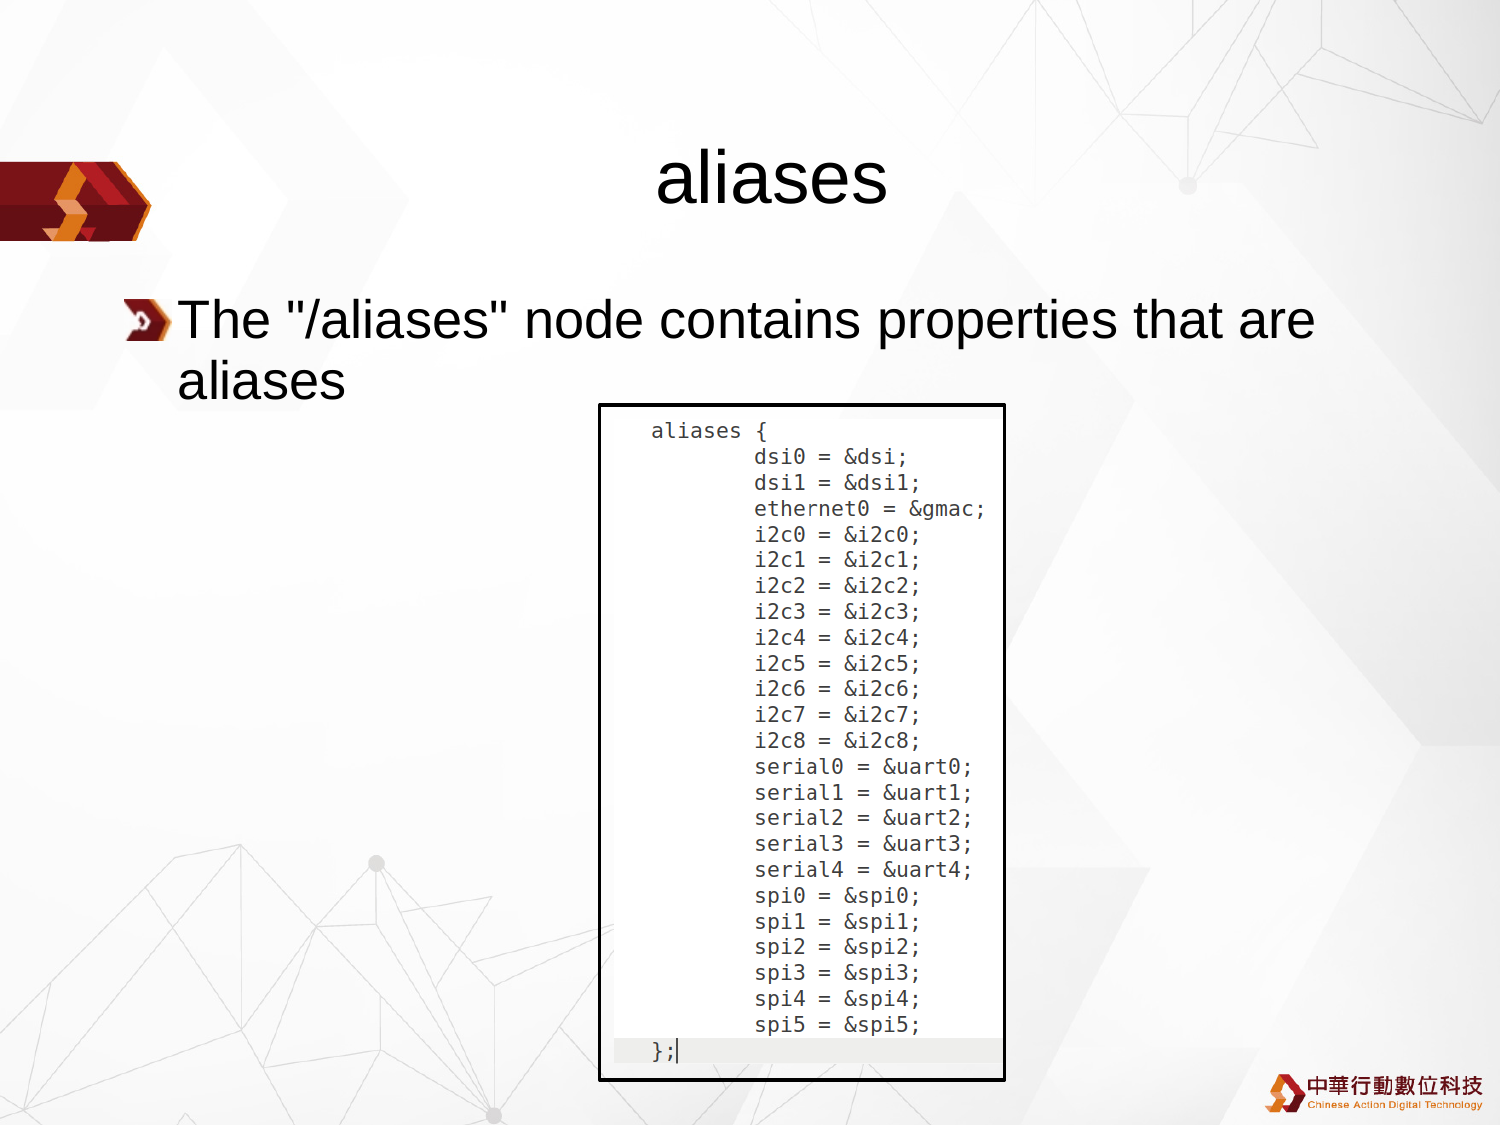

# aliases
The "/aliases" node contains properties that are aliases